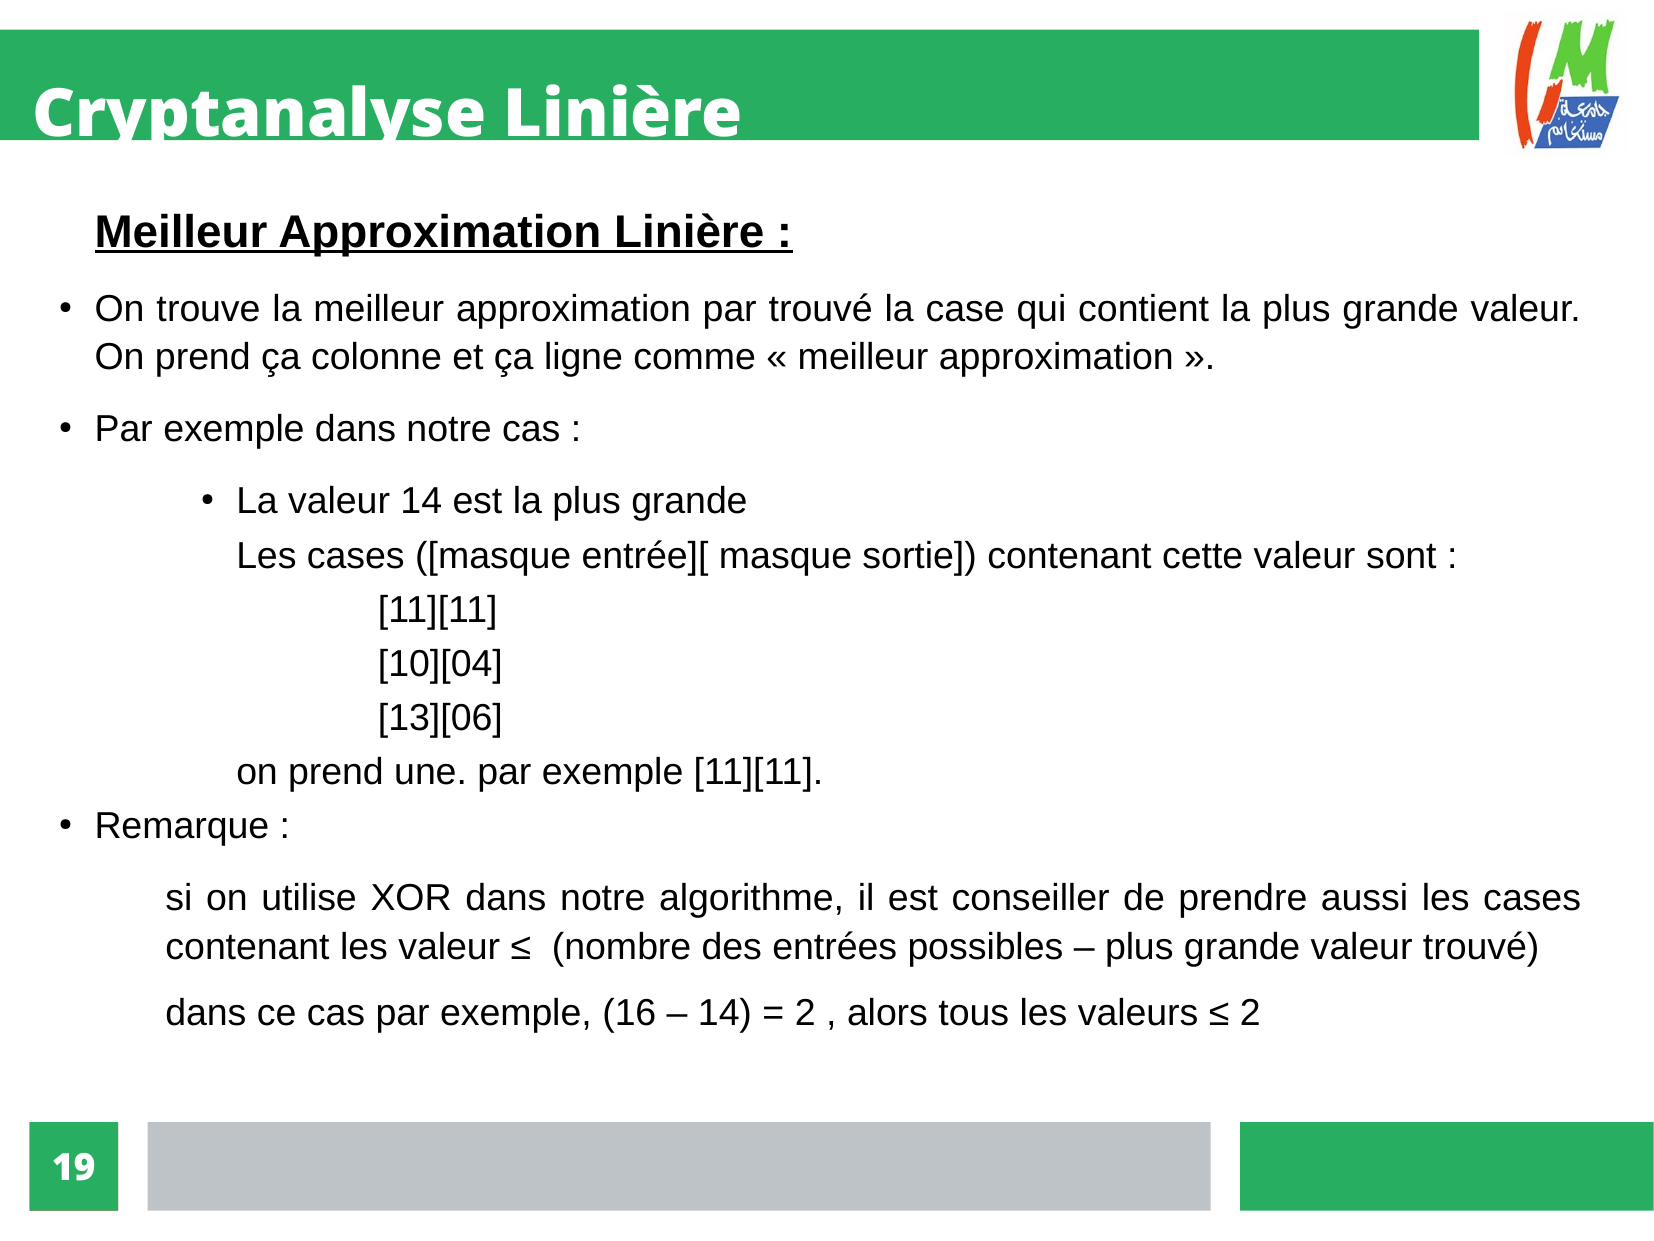

# Cryptanalyse Linière
Meilleur Approximation Linière :
On trouve la meilleur approximation par trouvé la case qui contient la plus grande valeur. On prend ça colonne et ça ligne comme « meilleur approximation ».
Par exemple dans notre cas :
La valeur 14 est la plus grande
Les cases ([masque entrée][ masque sortie]) contenant cette valeur sont :
[11][11]
[10][04]
[13][06]
on prend une. par exemple [11][11].
Remarque :
si on utilise XOR dans notre algorithme, il est conseiller de prendre aussi les cases contenant les valeur ≤ (nombre des entrées possibles – plus grande valeur trouvé)
dans ce cas par exemple, (16 – 14) = 2 , alors tous les valeurs ≤ 2
19